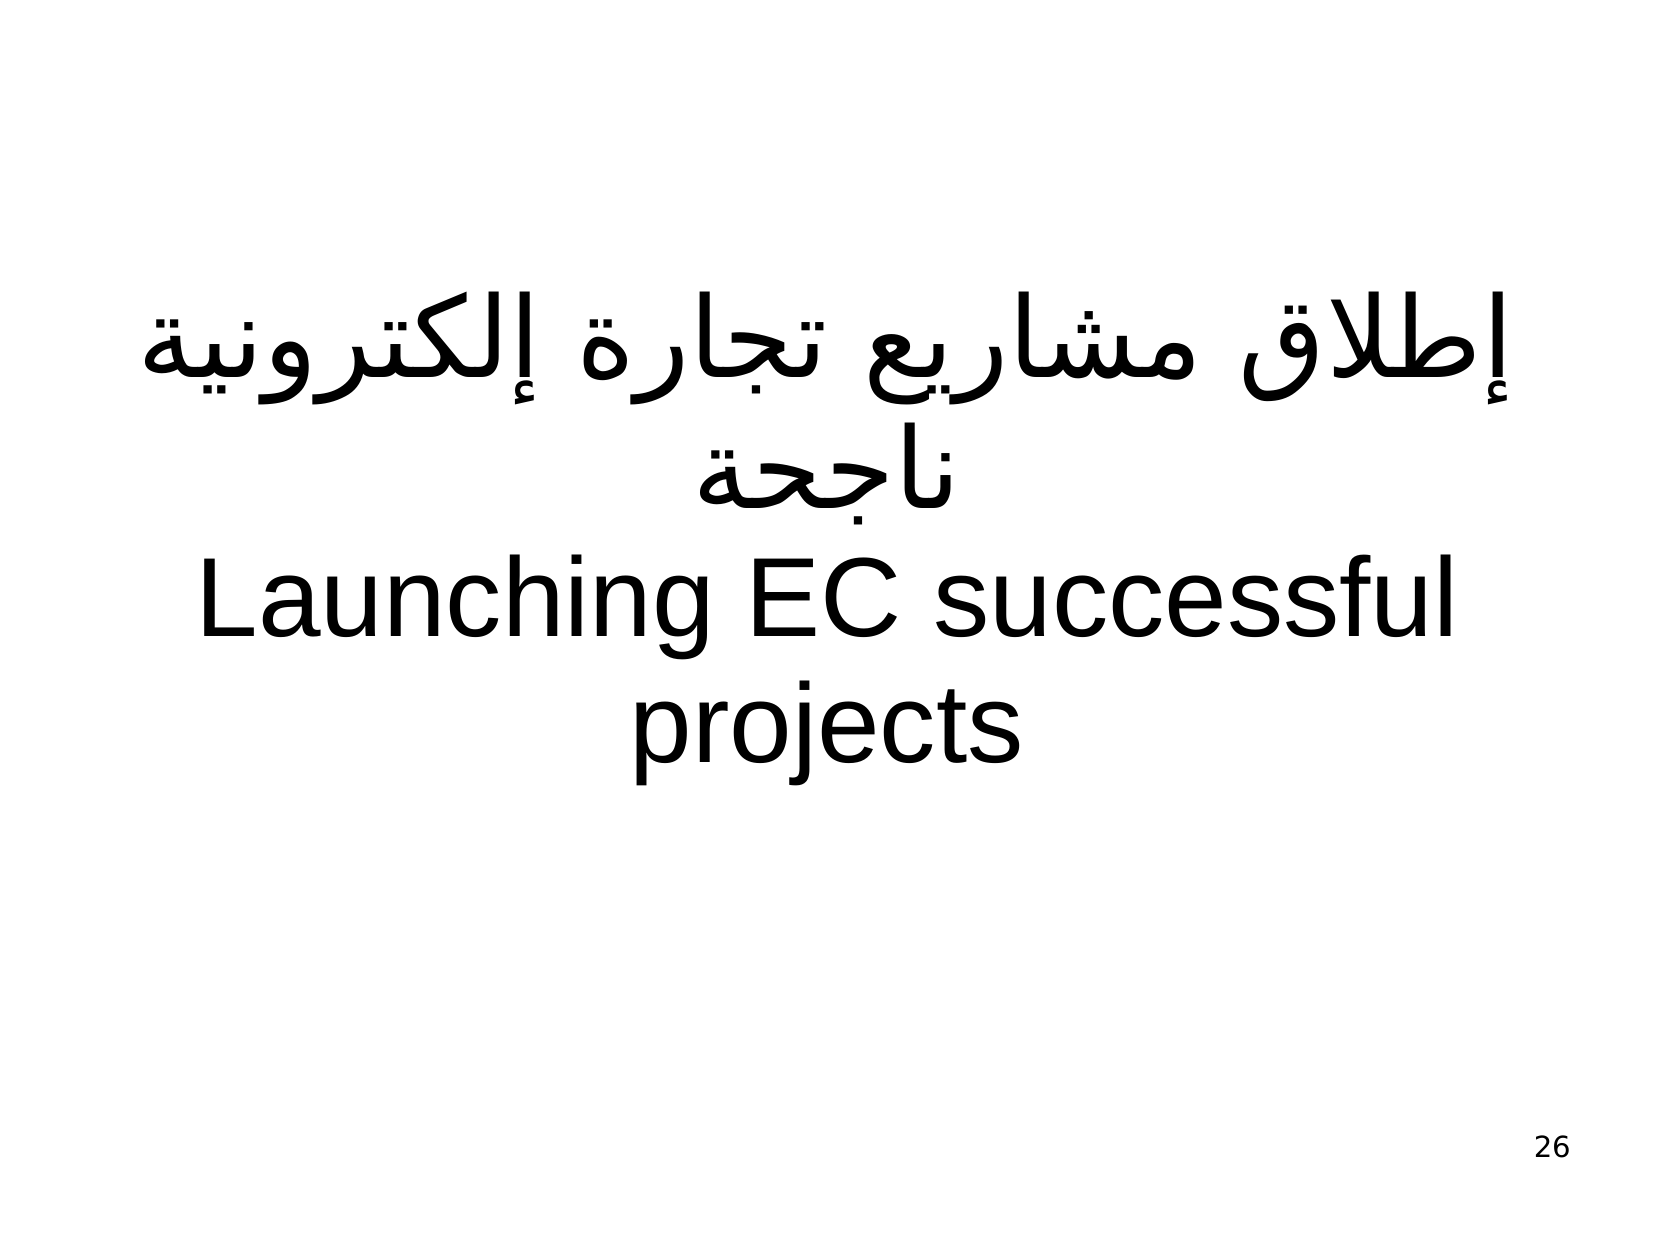

# إطلاق مشاريع تجارة إلكترونية ناجحة
Launching EC successful projects
26